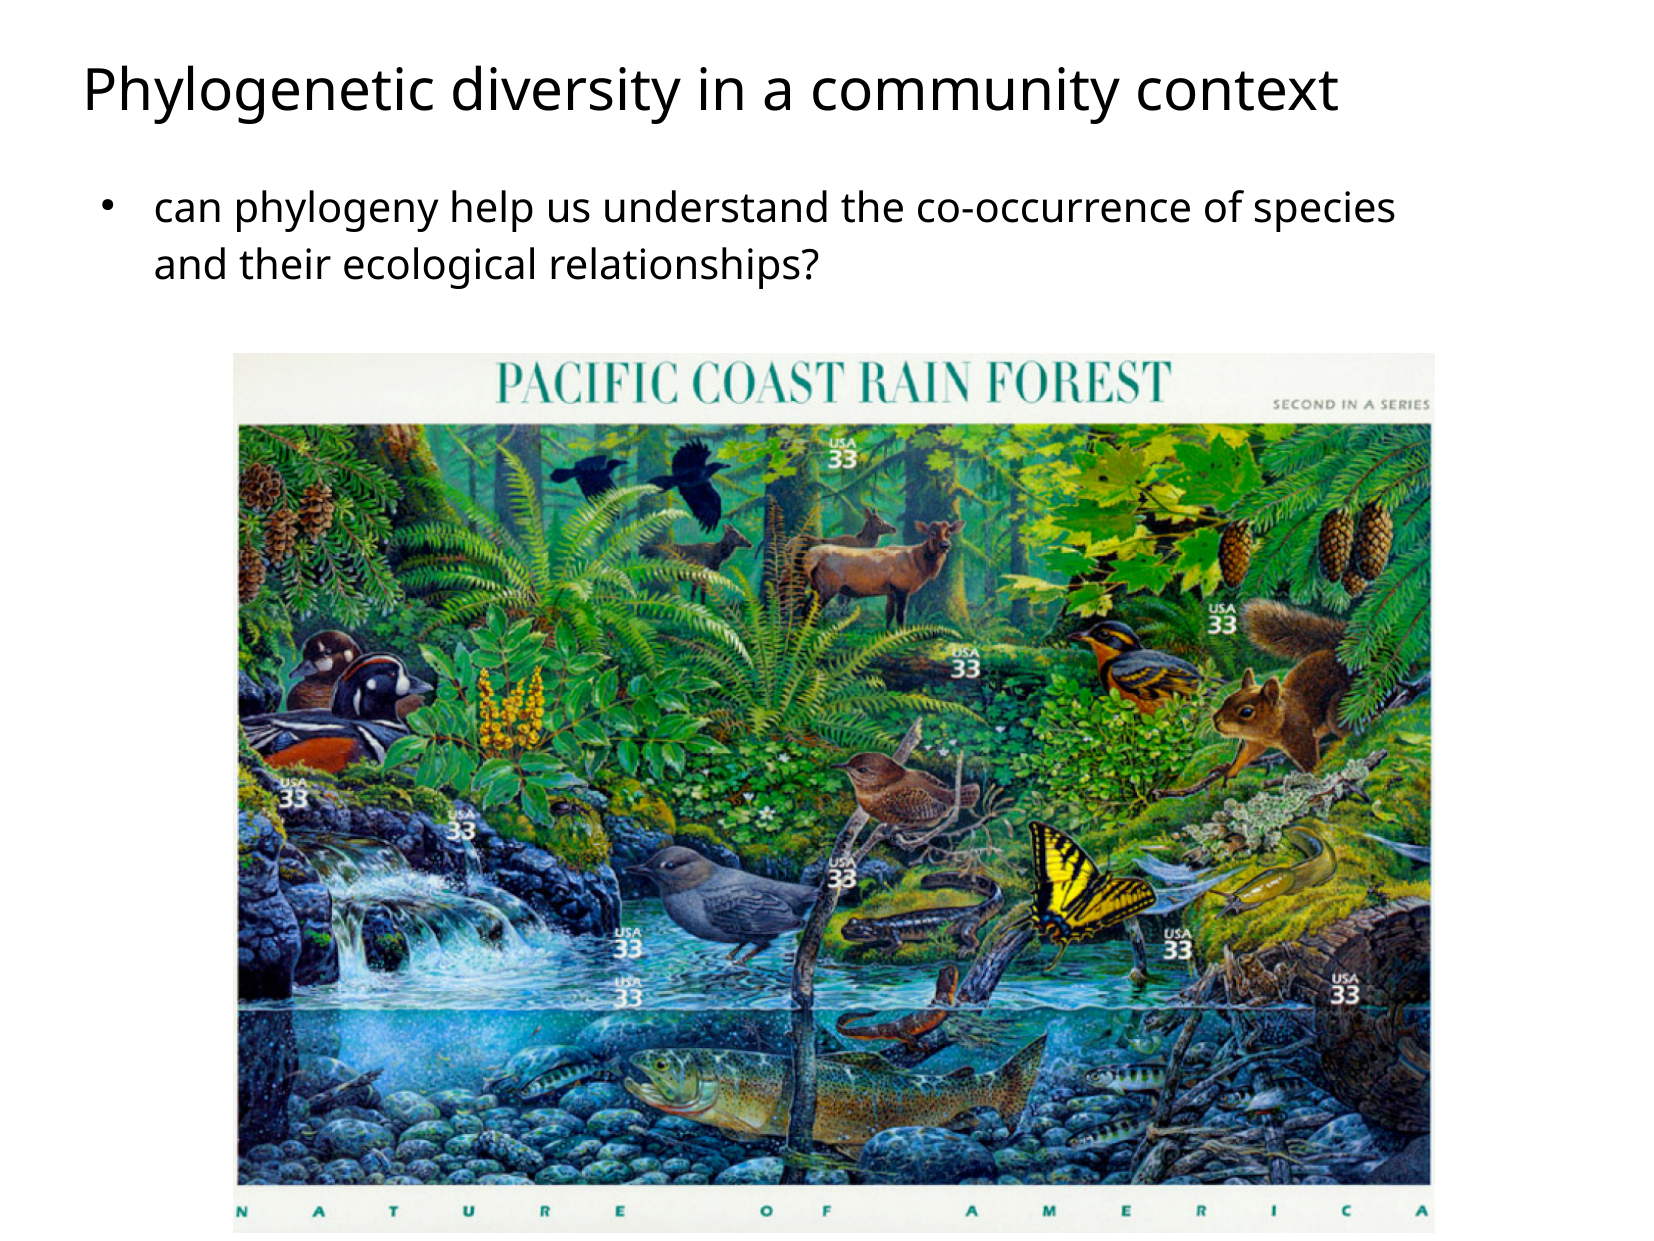

# Phylogenetic diversity in a community context
can phylogeny help us understand the co-occurrence of species and their ecological relationships?